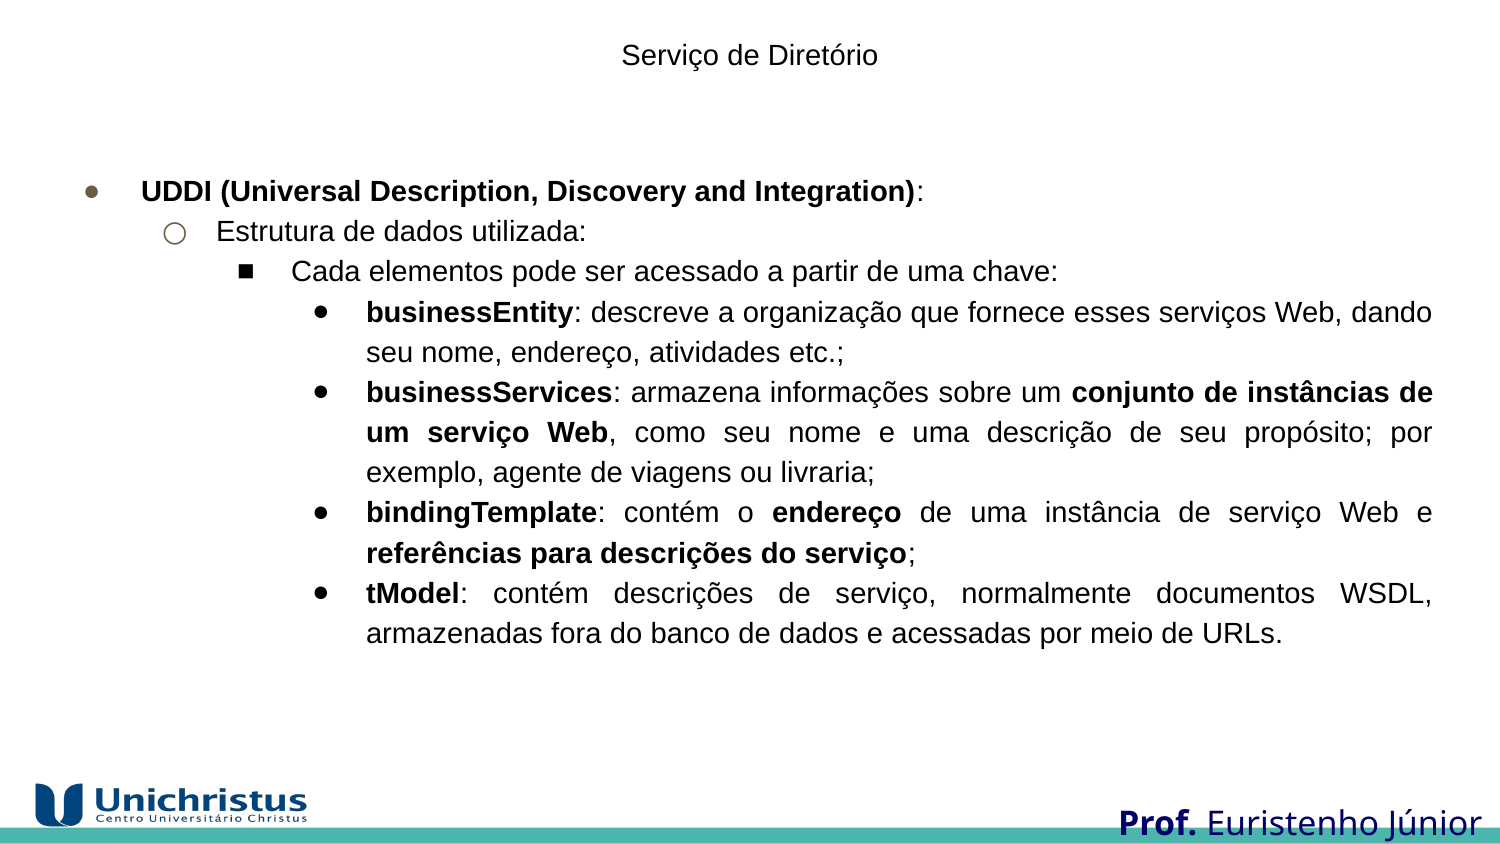

# Serviço de Diretório
UDDI (Universal Description, Discovery and Integration):
Estrutura de dados utilizada:
Cada elementos pode ser acessado a partir de uma chave:
businessEntity: descreve a organização que fornece esses serviços Web, dando seu nome, endereço, atividades etc.;
businessServices: armazena informações sobre um conjunto de instâncias de um serviço Web, como seu nome e uma descrição de seu propósito; por exemplo, agente de viagens ou livraria;
bindingTemplate: contém o endereço de uma instância de serviço Web e referências para descrições do serviço;
tModel: contém descrições de serviço, normalmente documentos WSDL, armazenadas fora do banco de dados e acessadas por meio de URLs.
Prof. Euristenho Júnior